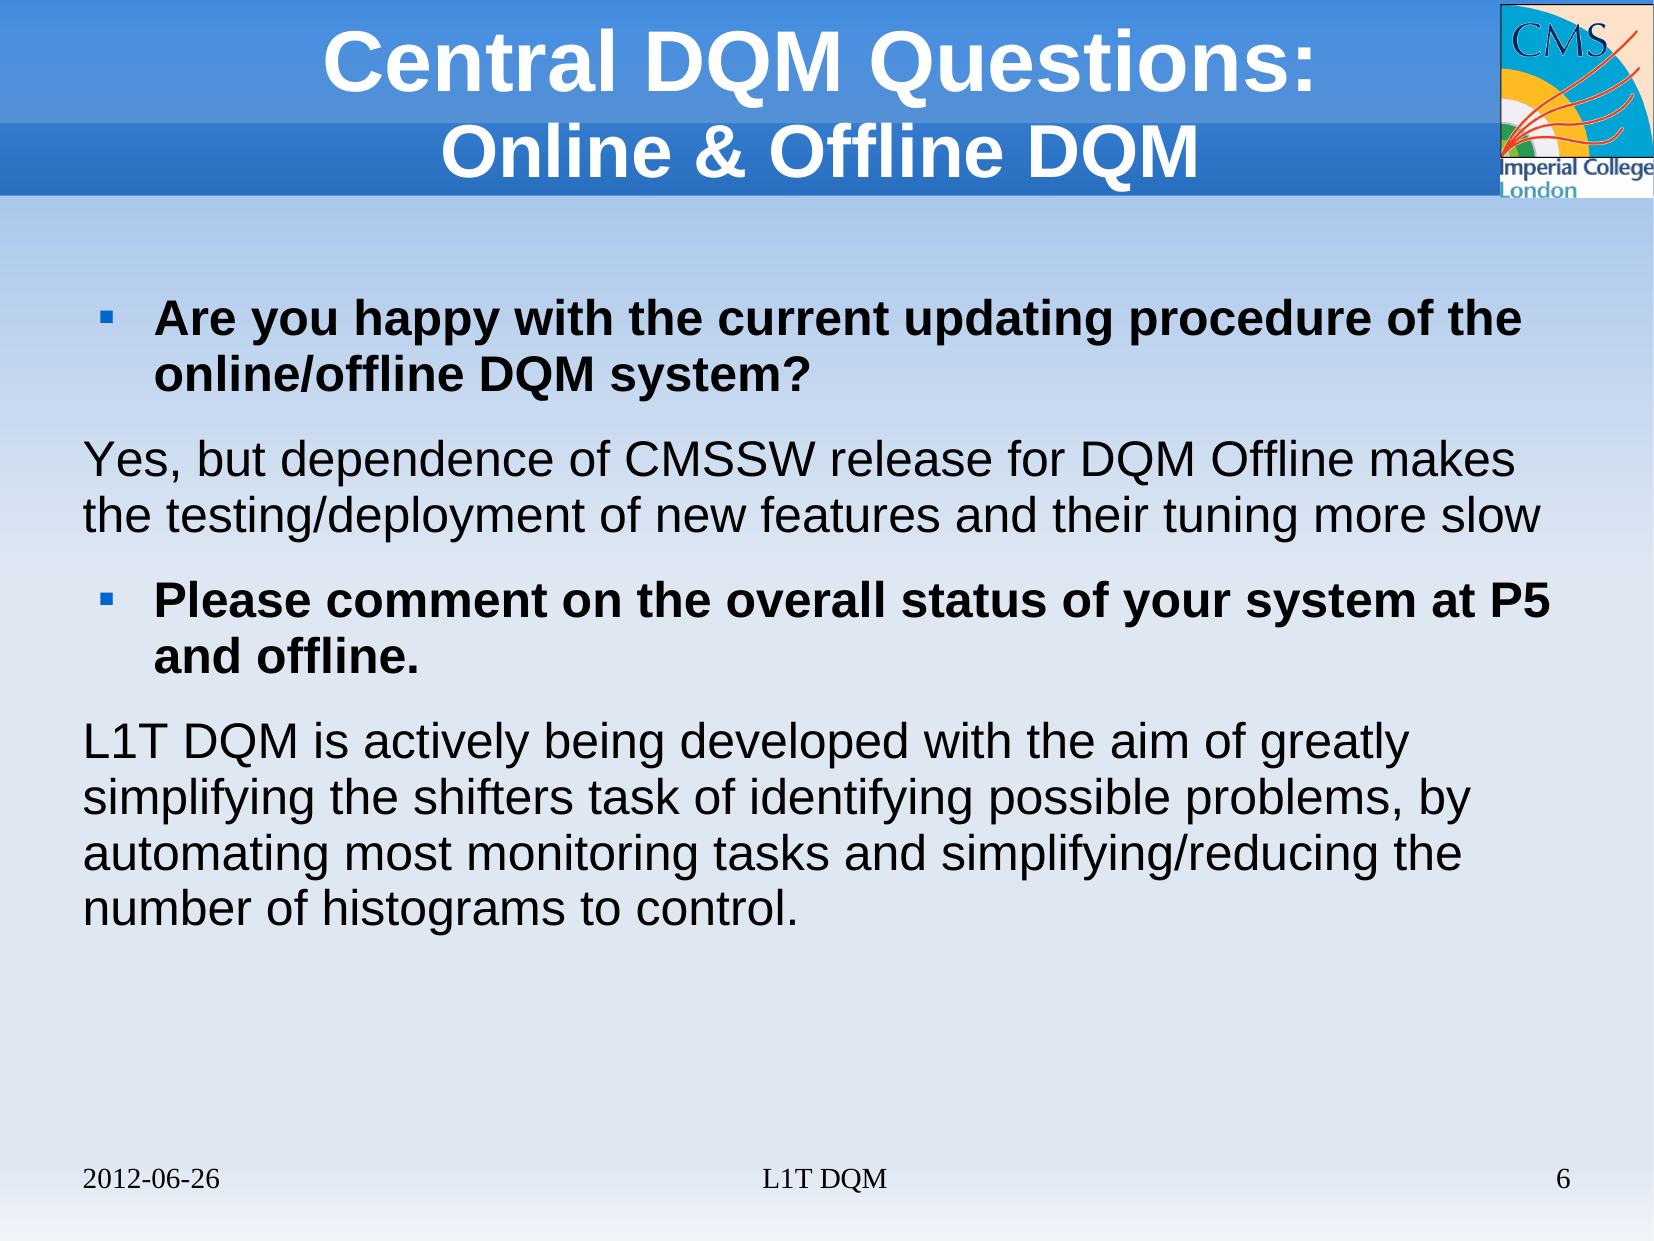

# Central DQM Questions: Online & Offline DQM
Are you happy with the current updating procedure of the online/offline DQM system?
Yes, but dependence of CMSSW release for DQM Offline makes the testing/deployment of new features and their tuning more slow
Please comment on the overall status of your system at P5 and offline.
L1T DQM is actively being developed with the aim of greatly simplifying the shifters task of identifying possible problems, by automating most monitoring tasks and simplifying/reducing the number of histograms to control.
2012-06-26
L1T DQM
6